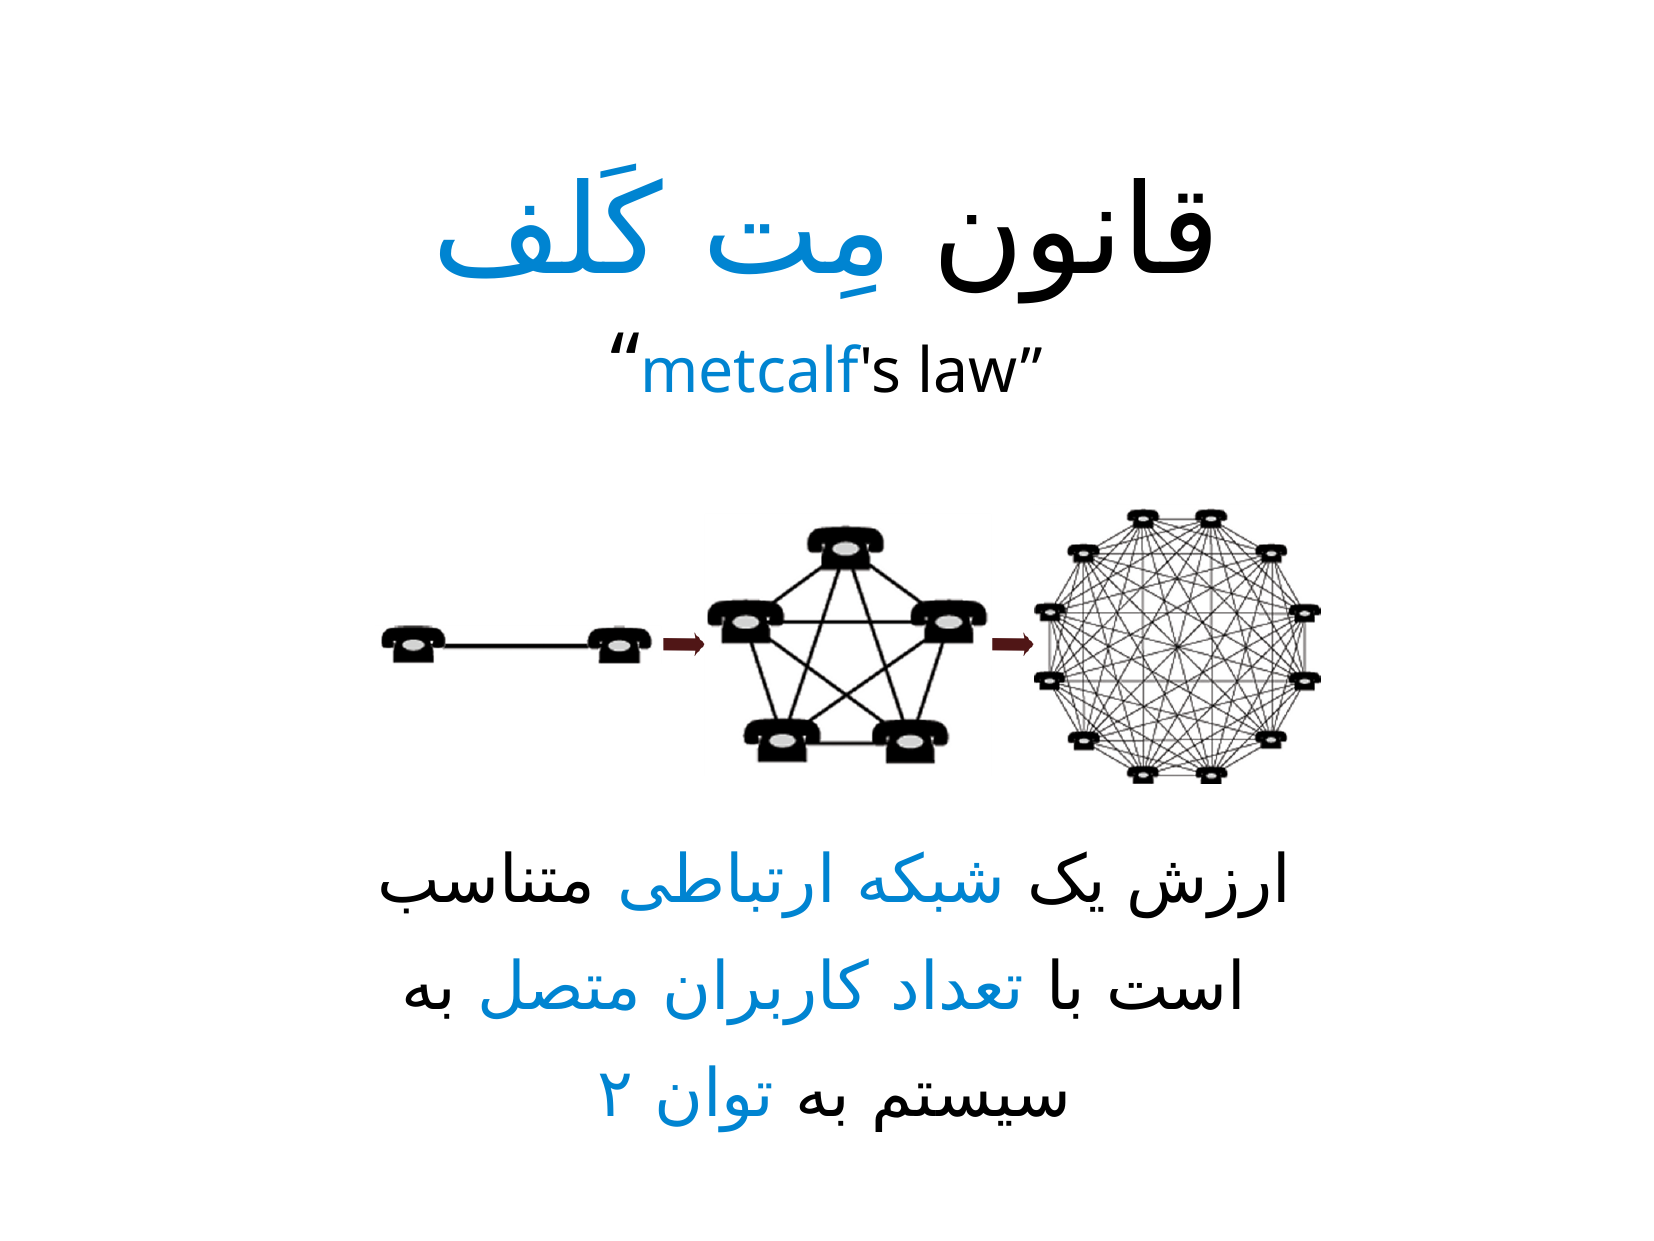

# قانون مِت کَلف
“metcalf's law”
ارزش یک شبکه ارتباطی متناسب
 است با تعداد کاربران متصل به
سیستم به توان ۲